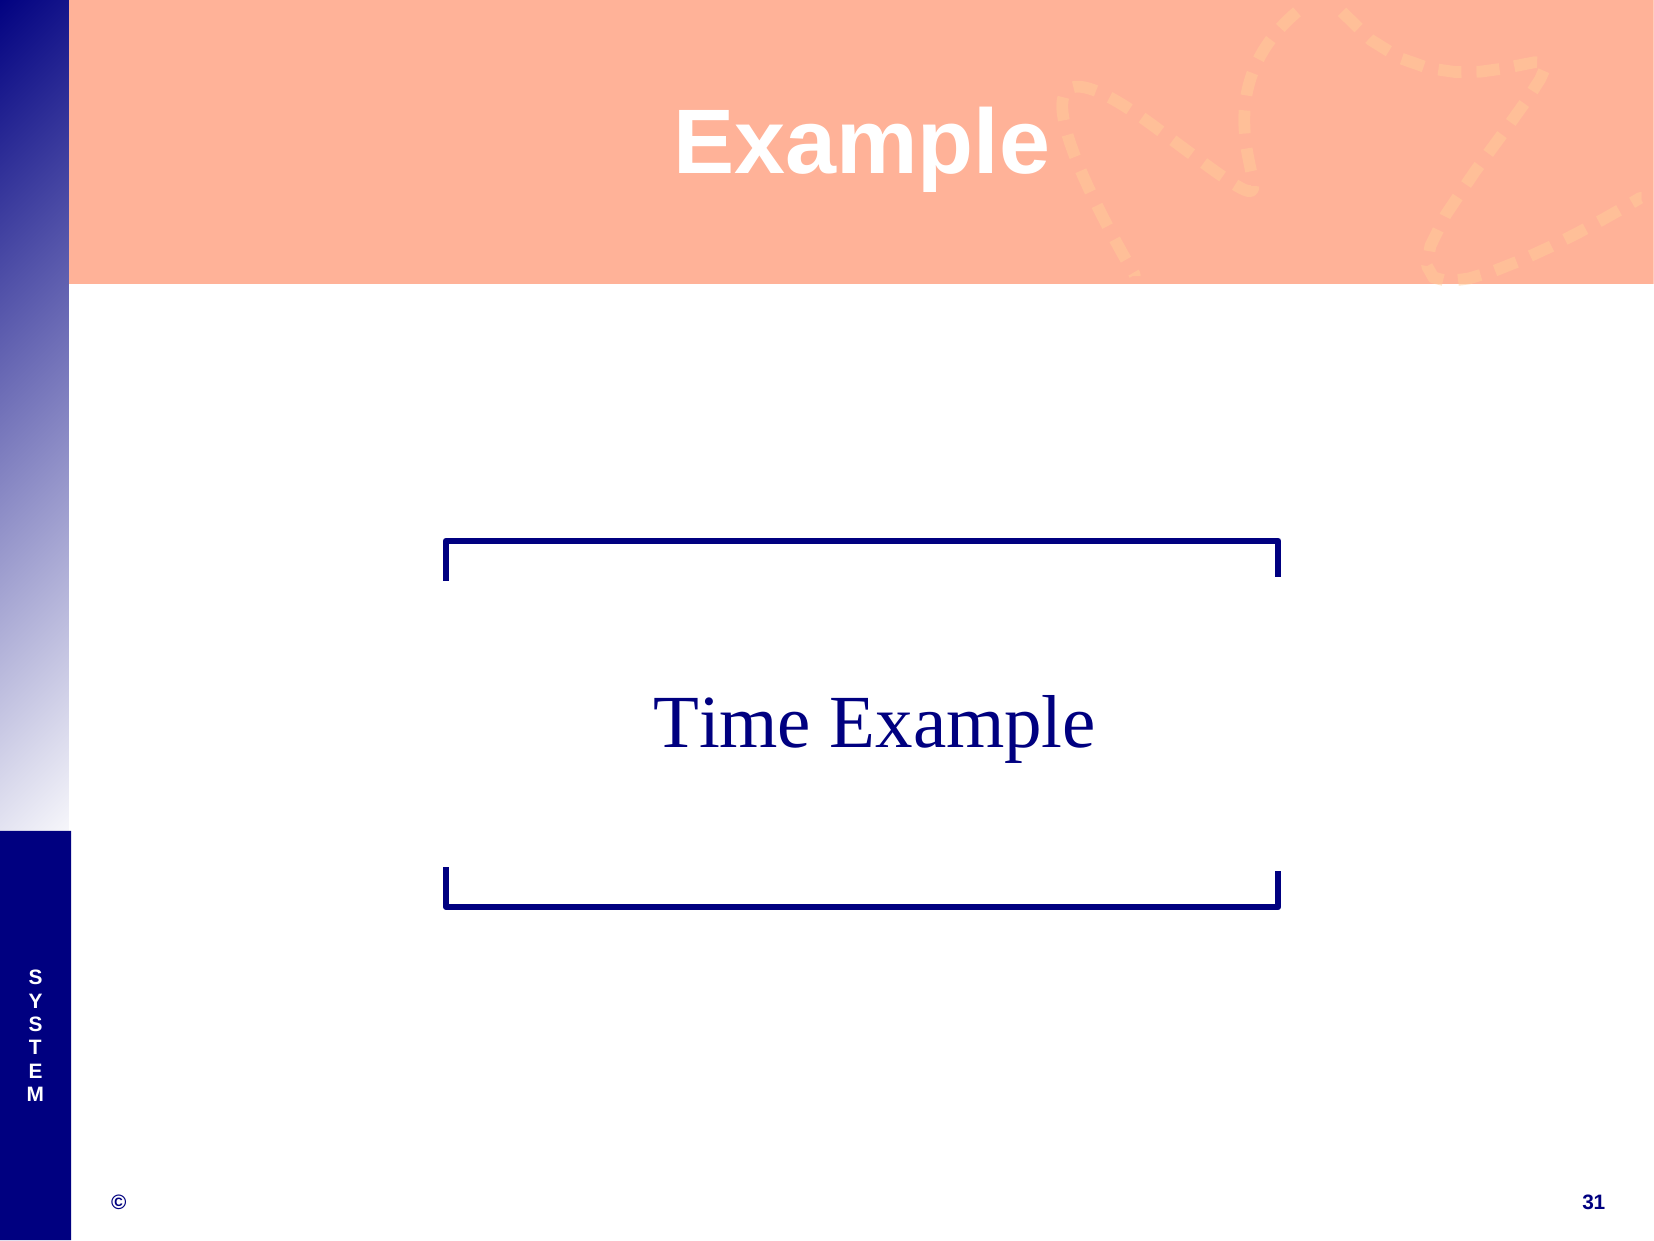

# Example
Time Example
S
Y
S
T
E
M